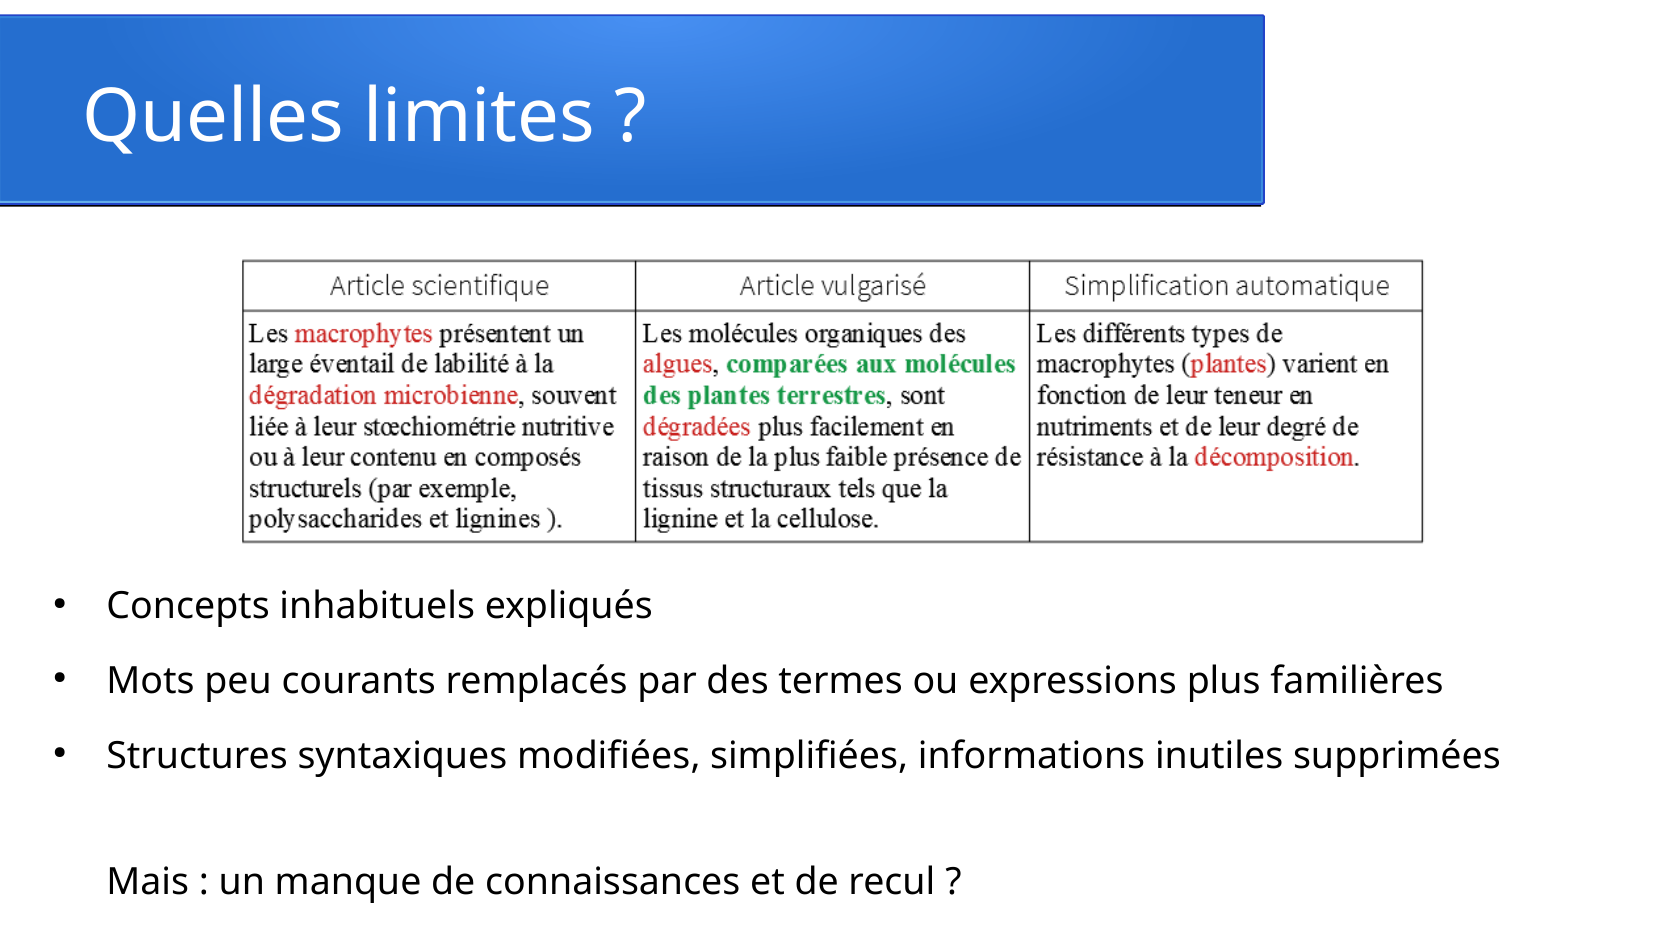

# Quelles limites ?
Concepts inhabituels expliqués
Mots peu courants remplacés par des termes ou expressions plus familières
Structures syntaxiques modifiées, simplifiées, informations inutiles supprimées
Mais : un manque de connaissances et de recul ?